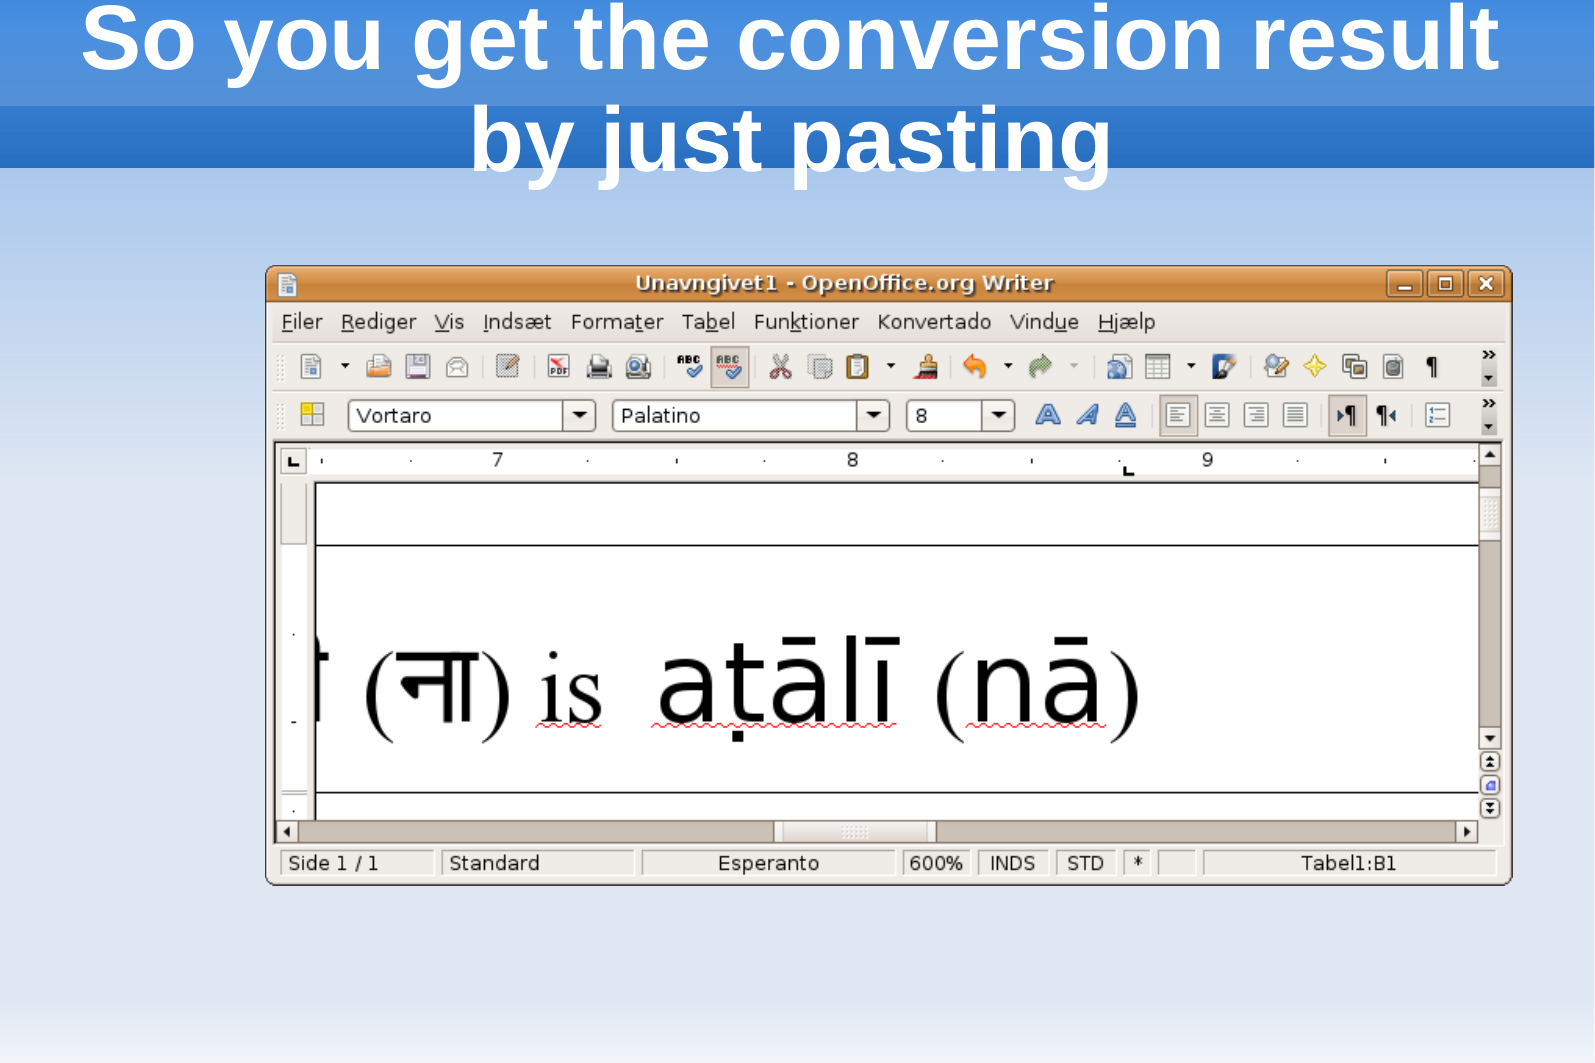

# So you get the conversion result by just pasting